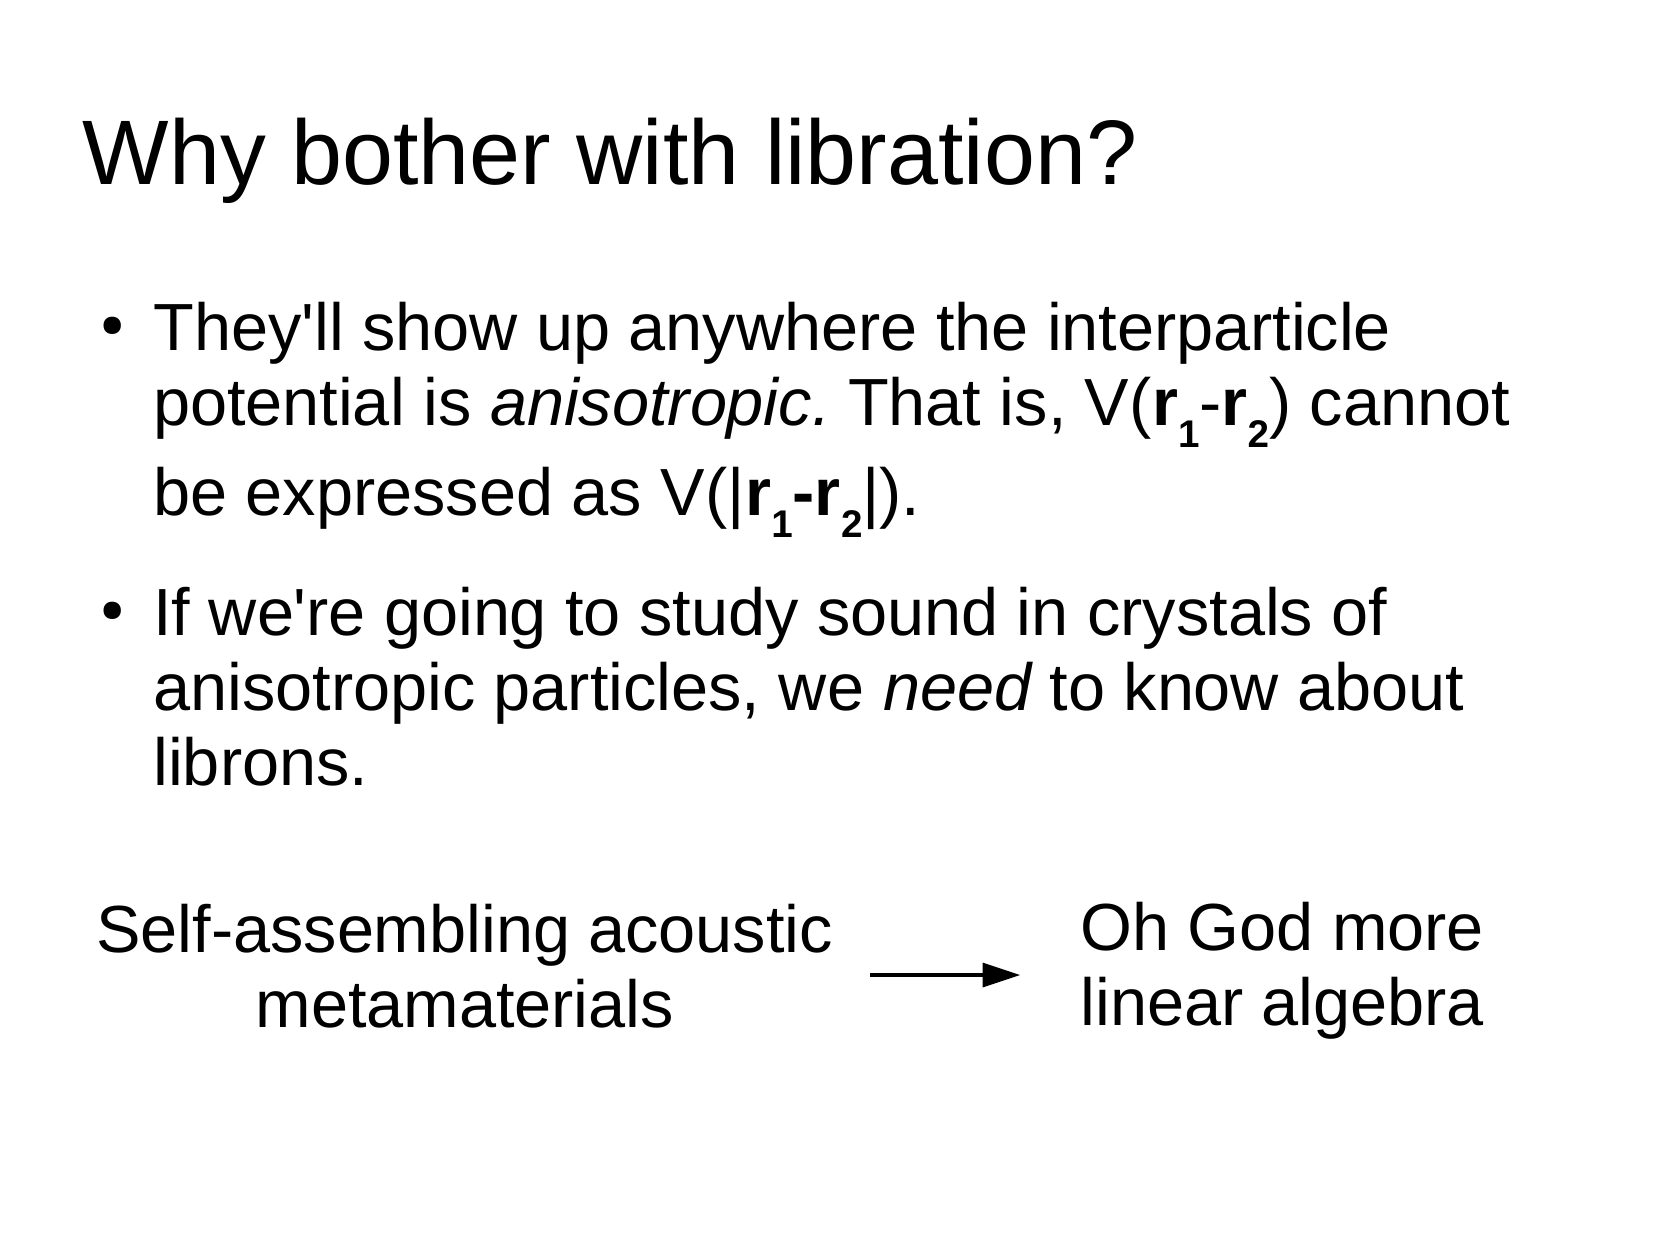

# Why bother with libration?
They'll show up anywhere the interparticle potential is anisotropic. That is, V(r1-r2) cannot be expressed as V(|r1-r2|).
If we're going to study sound in crystals of anisotropic particles, we need to know about librons.
Oh God more linear algebra
Self-assembling acoustic metamaterials